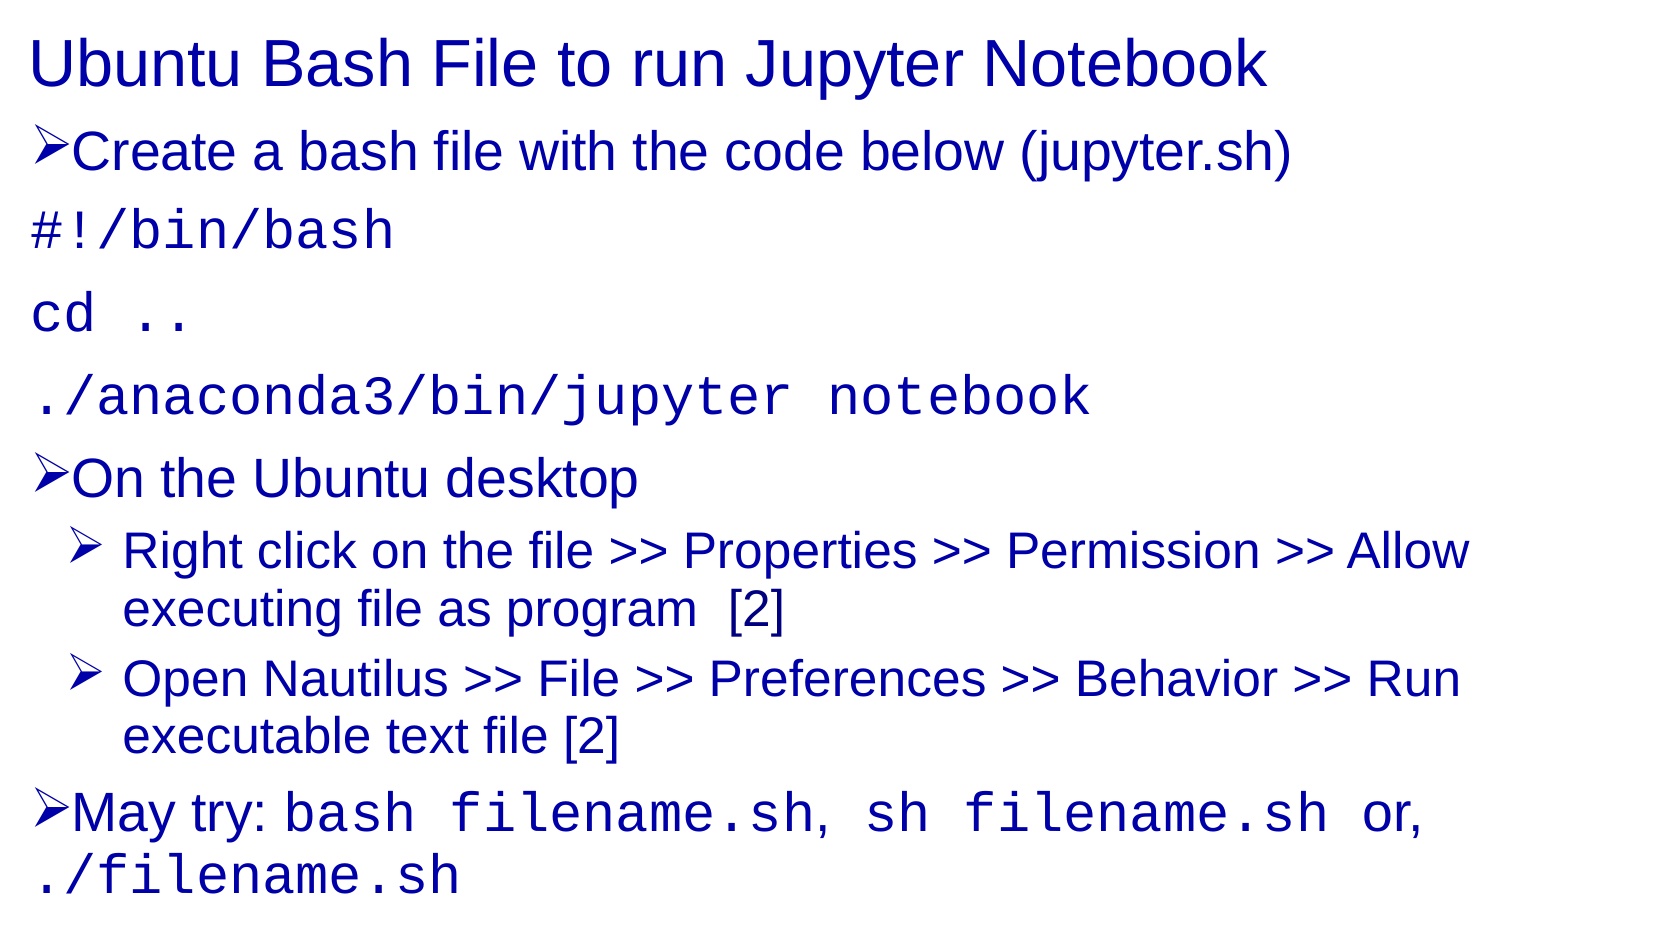

# Ubuntu Bash File to run Jupyter Notebook
Create a bash file with the code below (jupyter.sh)
#!/bin/bash
cd ..
./anaconda3/bin/jupyter notebook
On the Ubuntu desktop
Right click on the file >> Properties >> Permission >> Allow executing file as program [2]
Open Nautilus >> File >> Preferences >> Behavior >> Run executable text file [2]
May try: bash filename.sh, sh filename.sh or, ./filename.sh